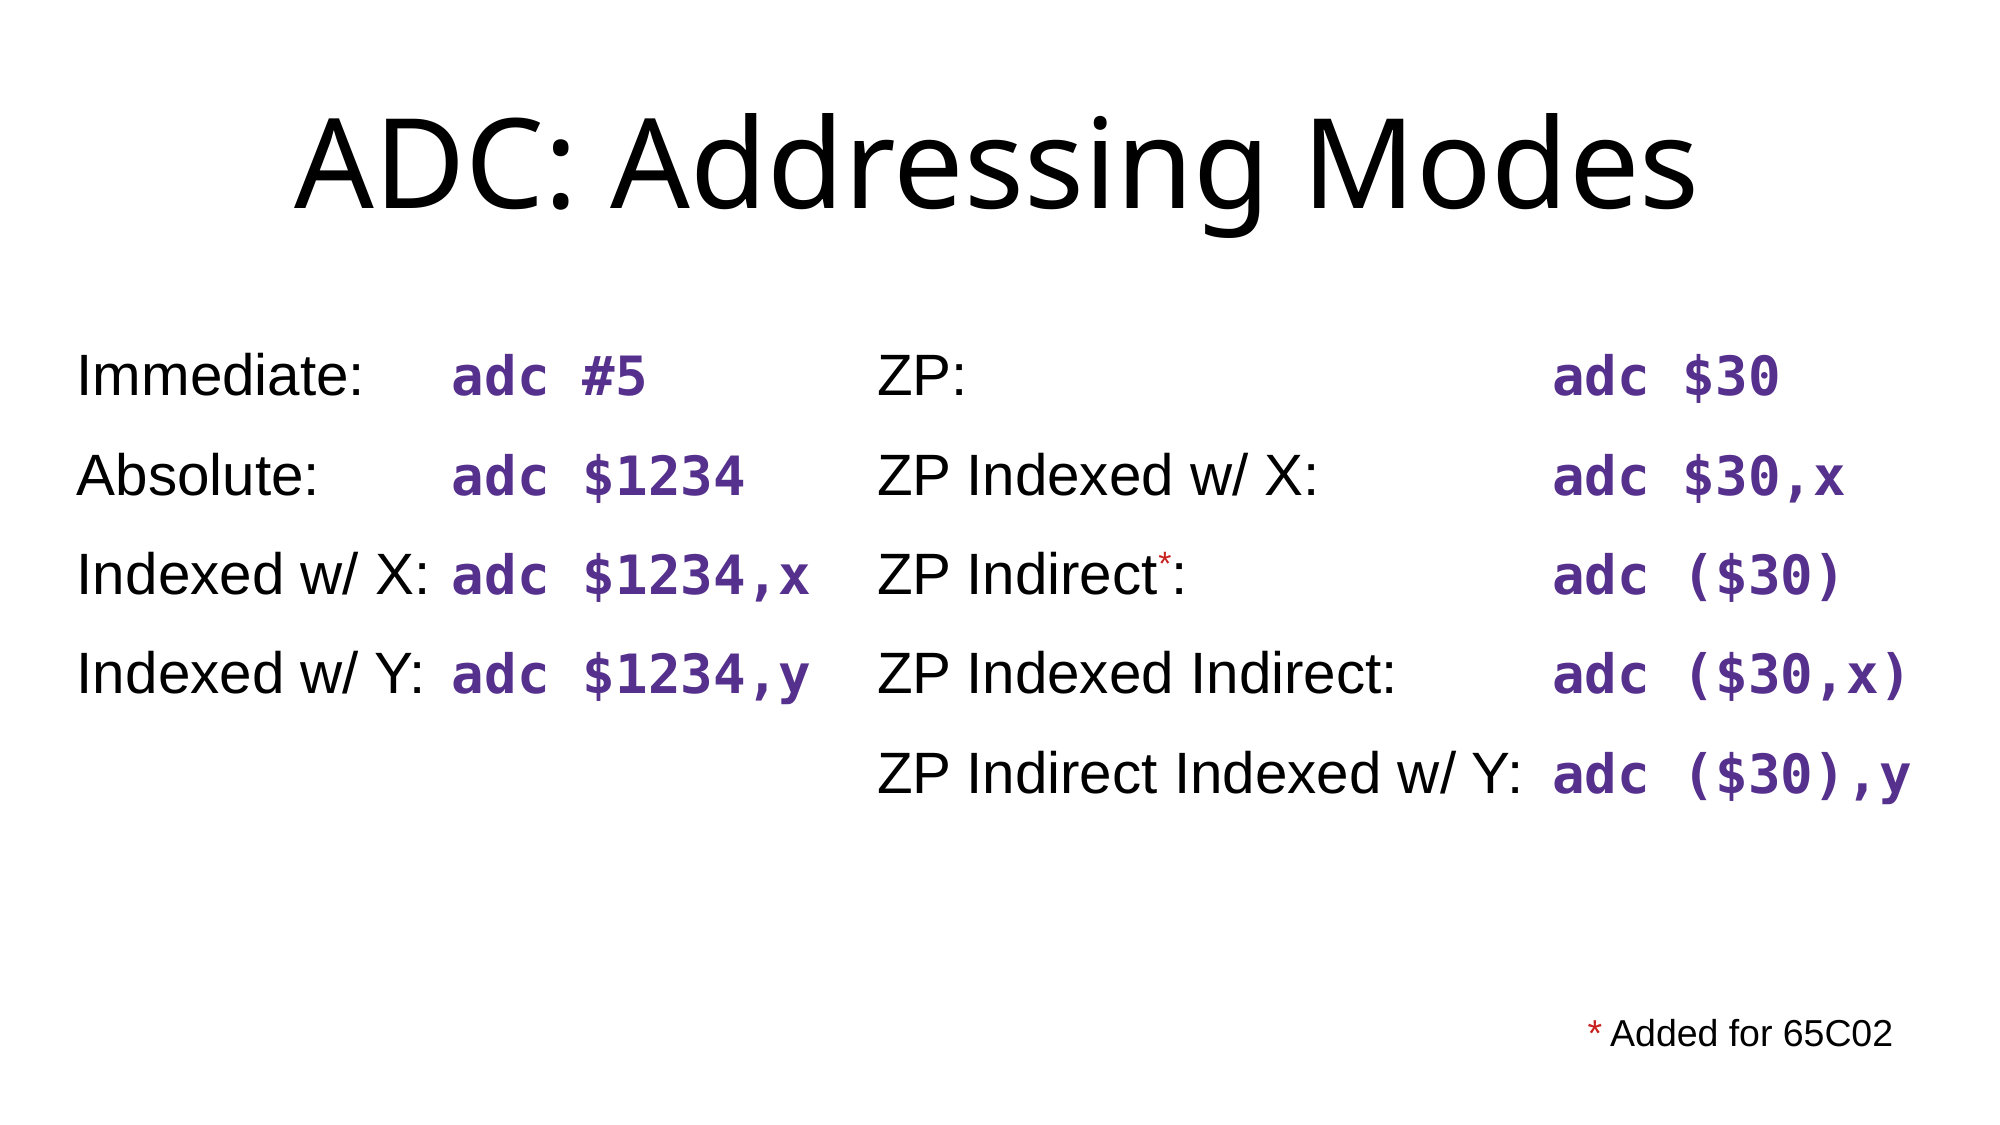

ADC: Addressing Modes
# Immediate: 	adc #5
Absolute: 		adc $1234
Indexed w/ X:	adc $1234,x
Indexed w/ Y:	adc $1234,y
ZP: 								adc $30
ZP Indexed w/ X: 			adc $30,x
ZP Indirect*: 					adc ($30)
ZP Indexed Indirect: 		adc ($30,x)
ZP Indirect Indexed w/ Y:	adc ($30),y
* Added for 65C02